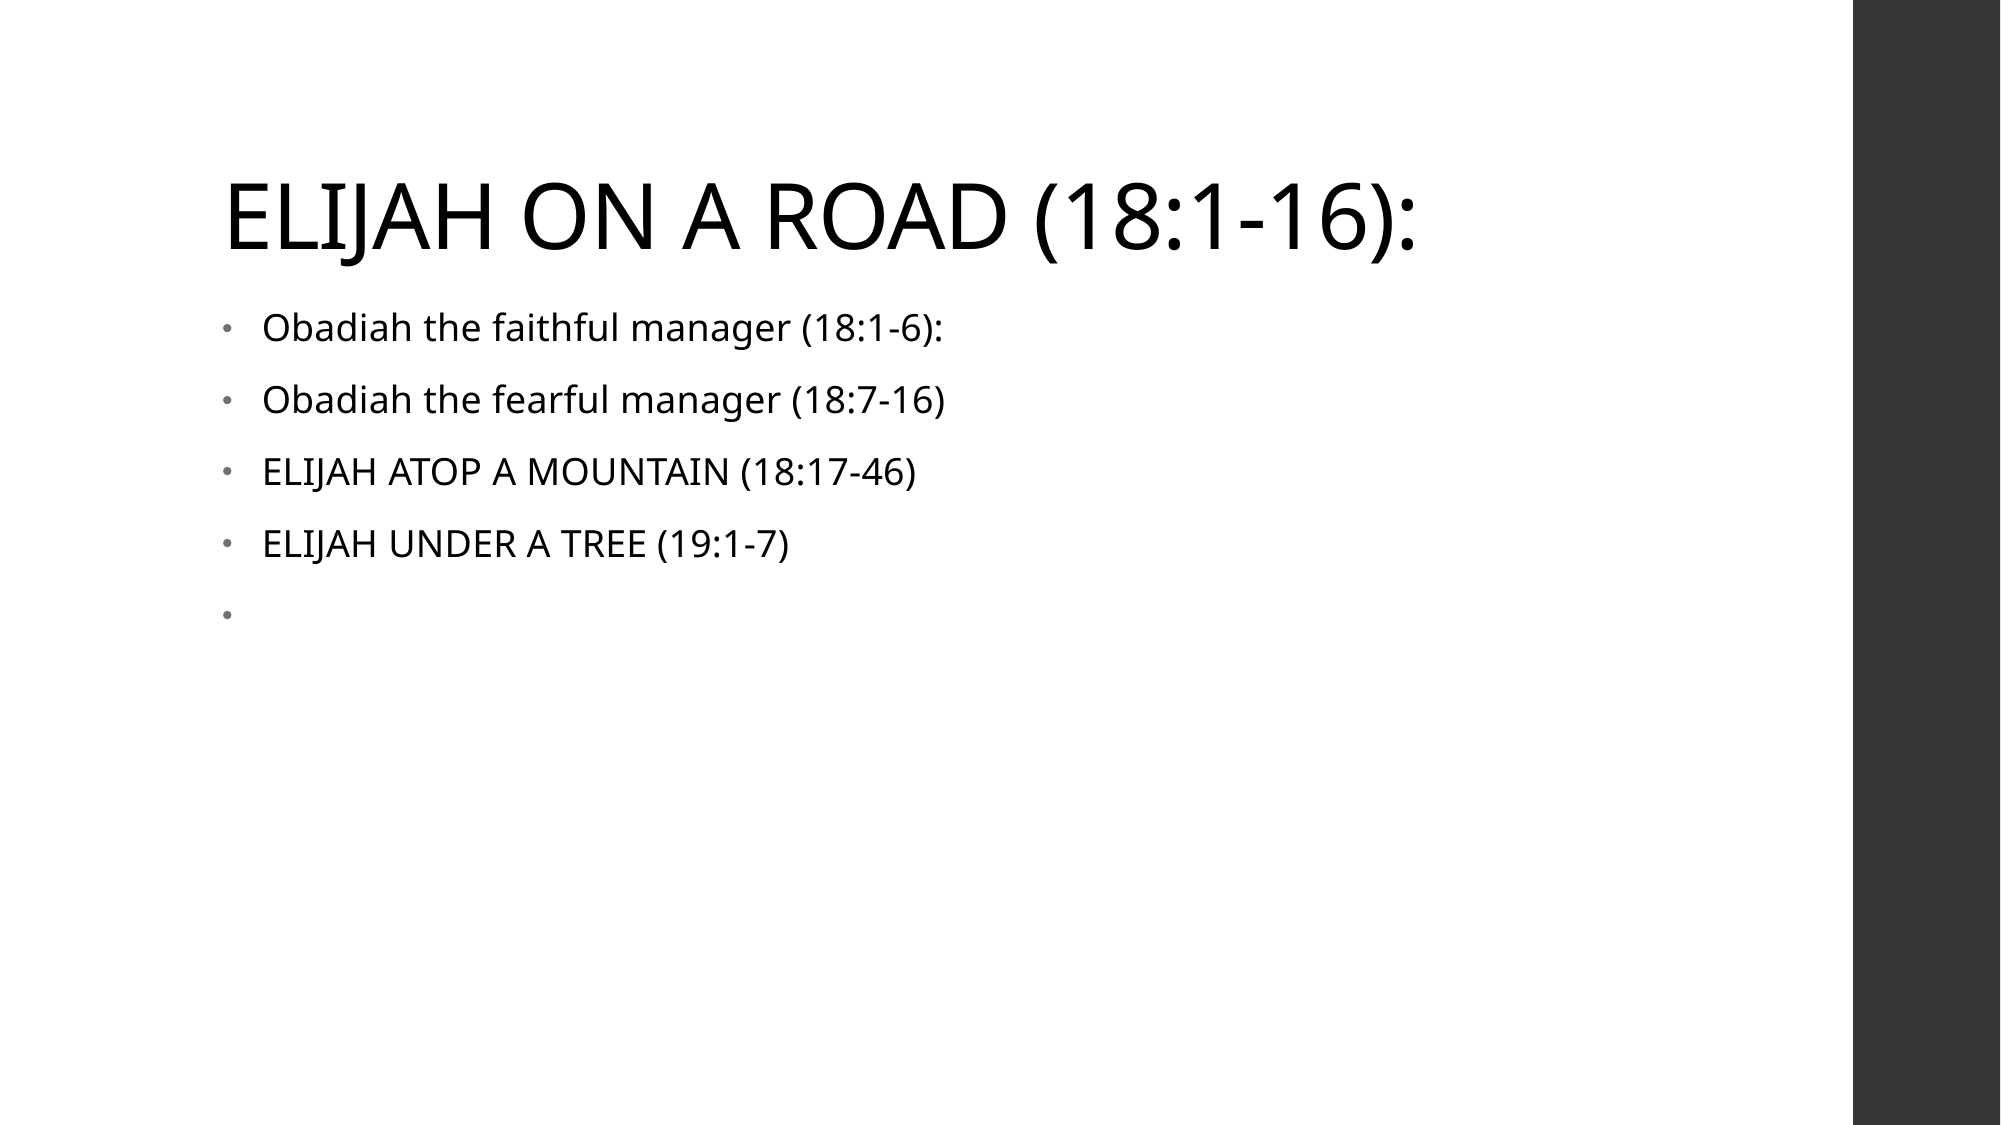

# ELIJAH ON A ROAD (18:1-16):
 Obadiah the faithful manager (18:1-6):
 Obadiah the fearful manager (18:7-16)
 ELIJAH ATOP A MOUNTAIN (18:17-46)
 ELIJAH UNDER A TREE (19:1-7)